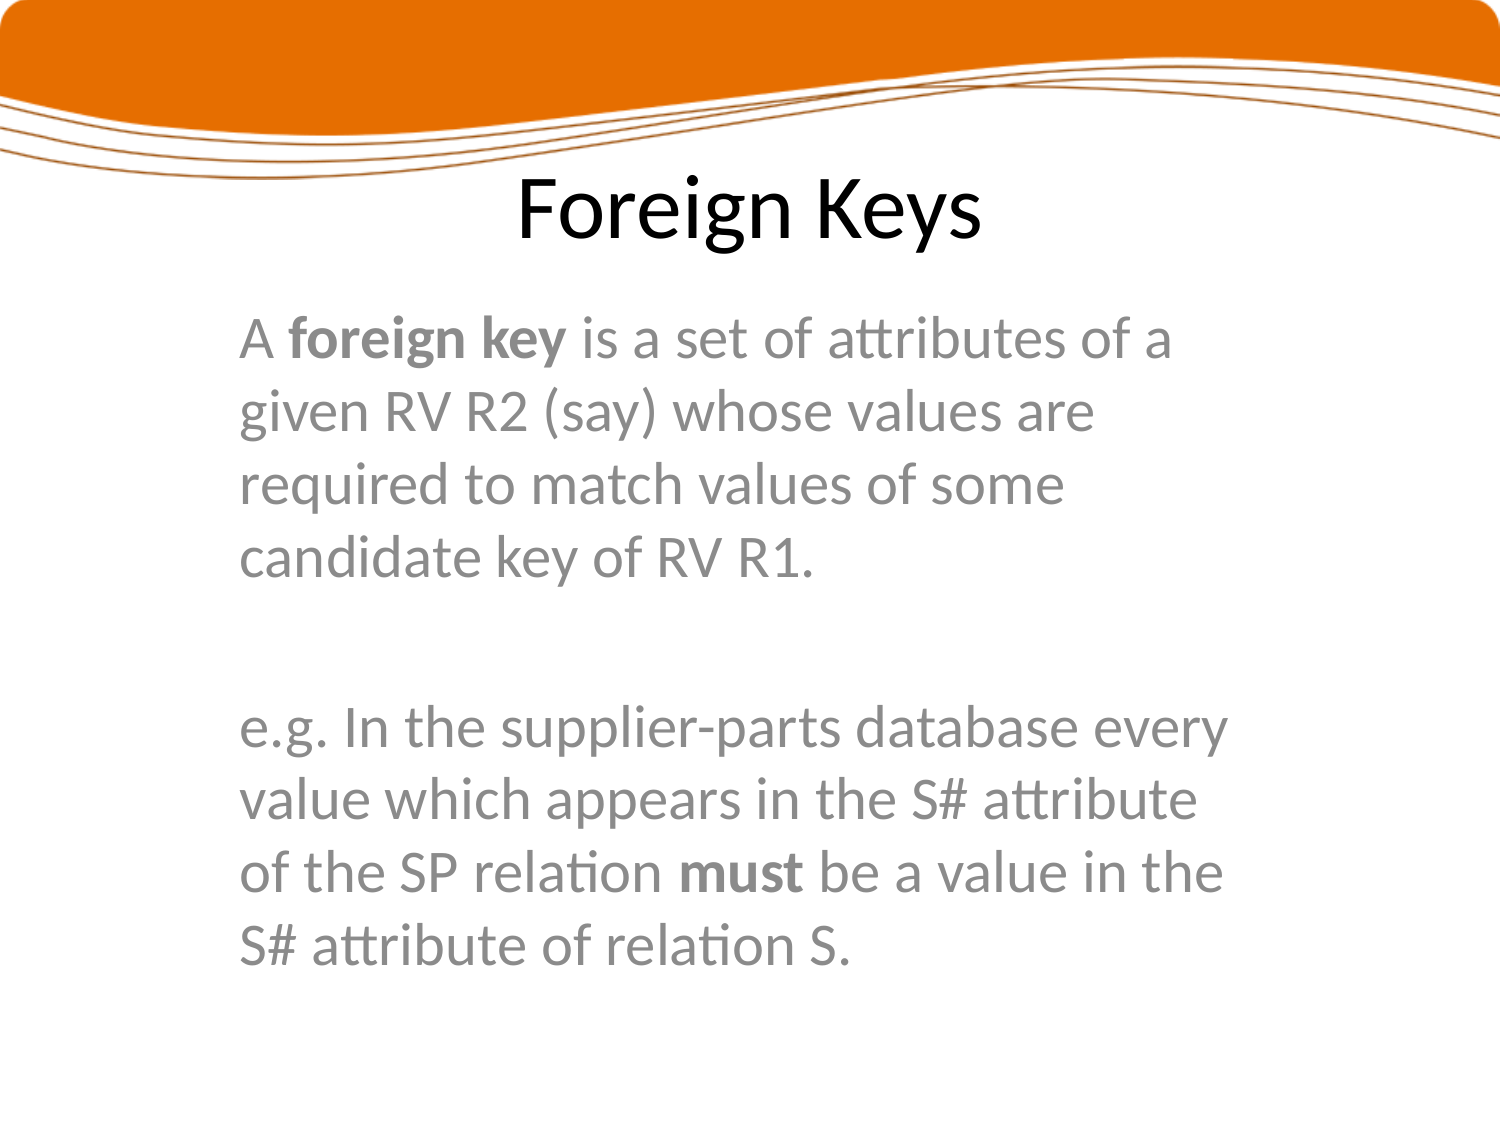

Foreign Keys
A foreign key is a set of attributes of a given RV R2 (say) whose values are required to match values of some candidate key of RV R1.
e.g. In the supplier-parts database every value which appears in the S# attribute of the SP relation must be a value in the S# attribute of relation S.